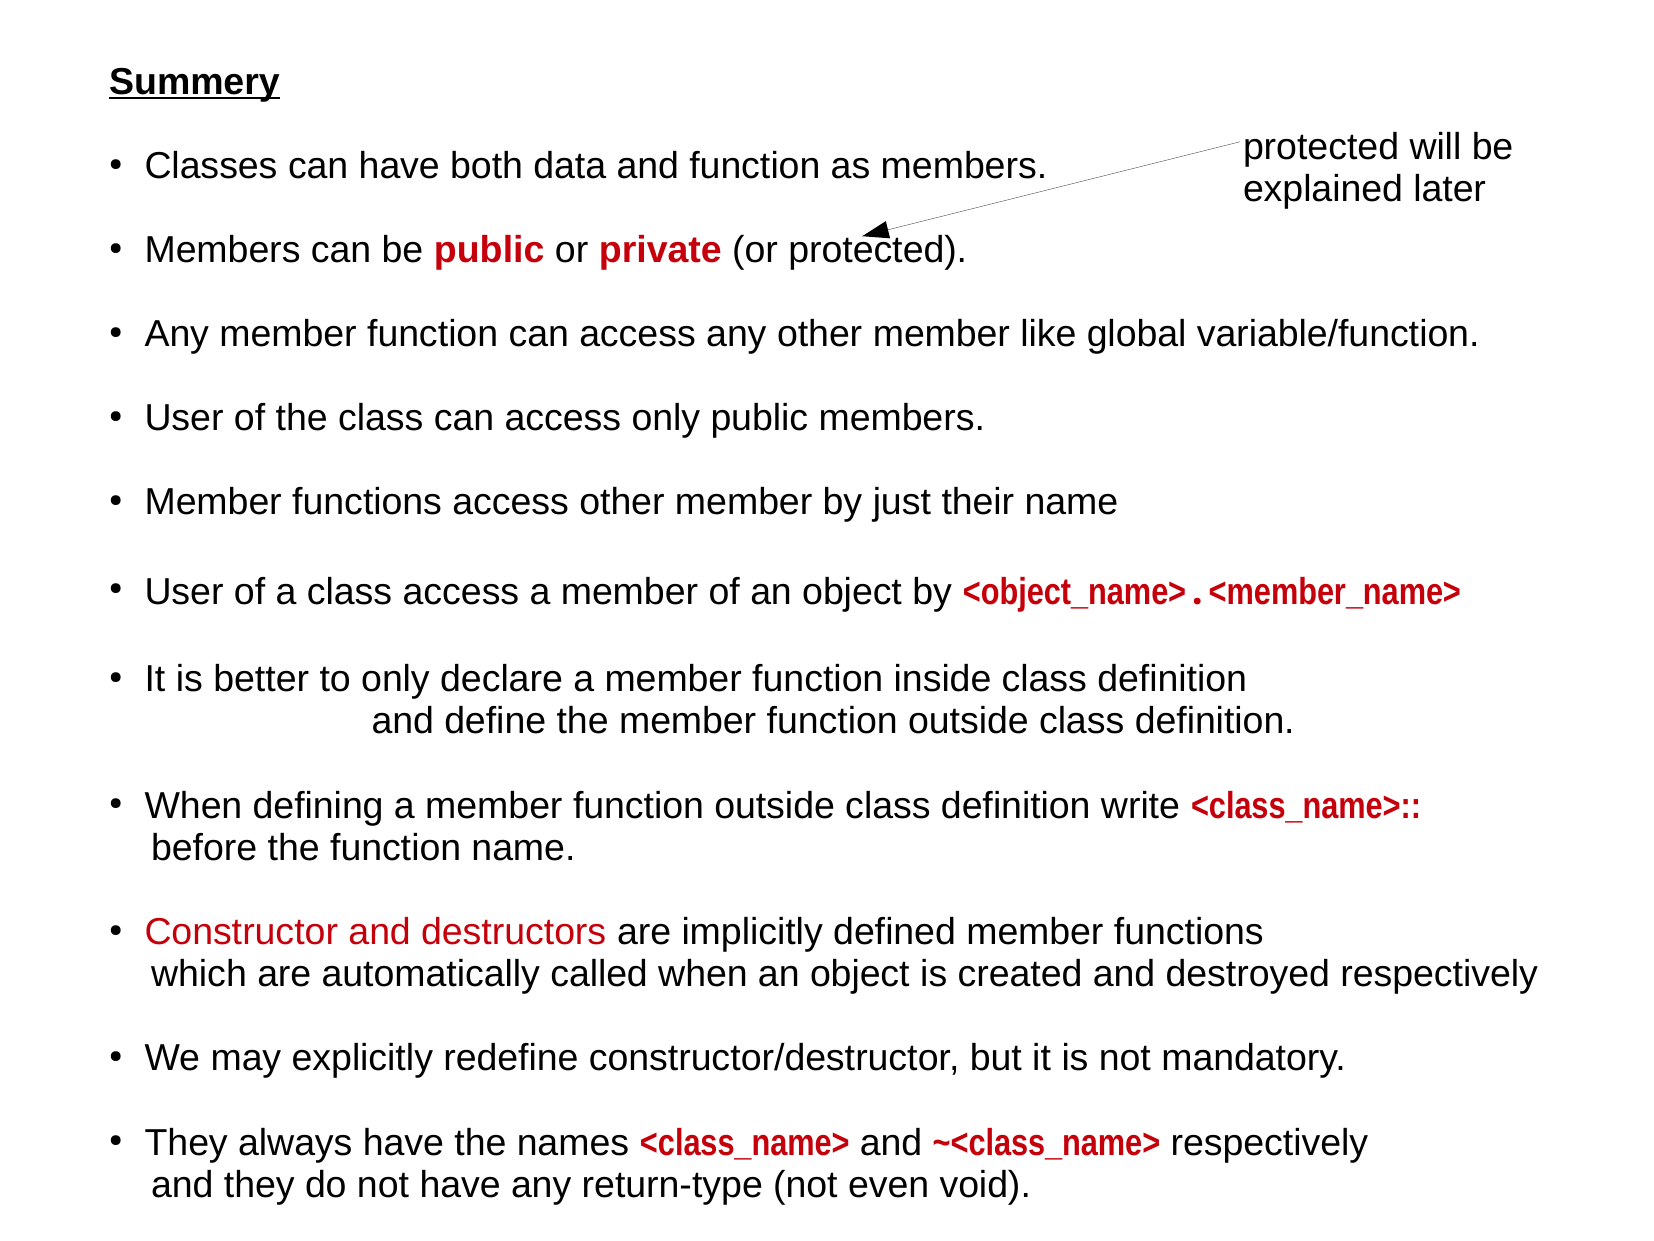

Summery
Classes can have both data and function as members.
Members can be public or private (or protected).
Any member function can access any other member like global variable/function.
User of the class can access only public members.
Member functions access other member by just their name
User of a class access a member of an object by <object_name>.<member_name>
It is better to only declare a member function inside class definition
 and define the member function outside class definition.
When defining a member function outside class definition write <class_name>::
 before the function name.
Constructor and destructors are implicitly defined member functions
 which are automatically called when an object is created and destroyed respectively
We may explicitly redefine constructor/destructor, but it is not mandatory.
They always have the names <class_name> and ~<class_name> respectively
 and they do not have any return-type (not even void).
protected will be
explained later